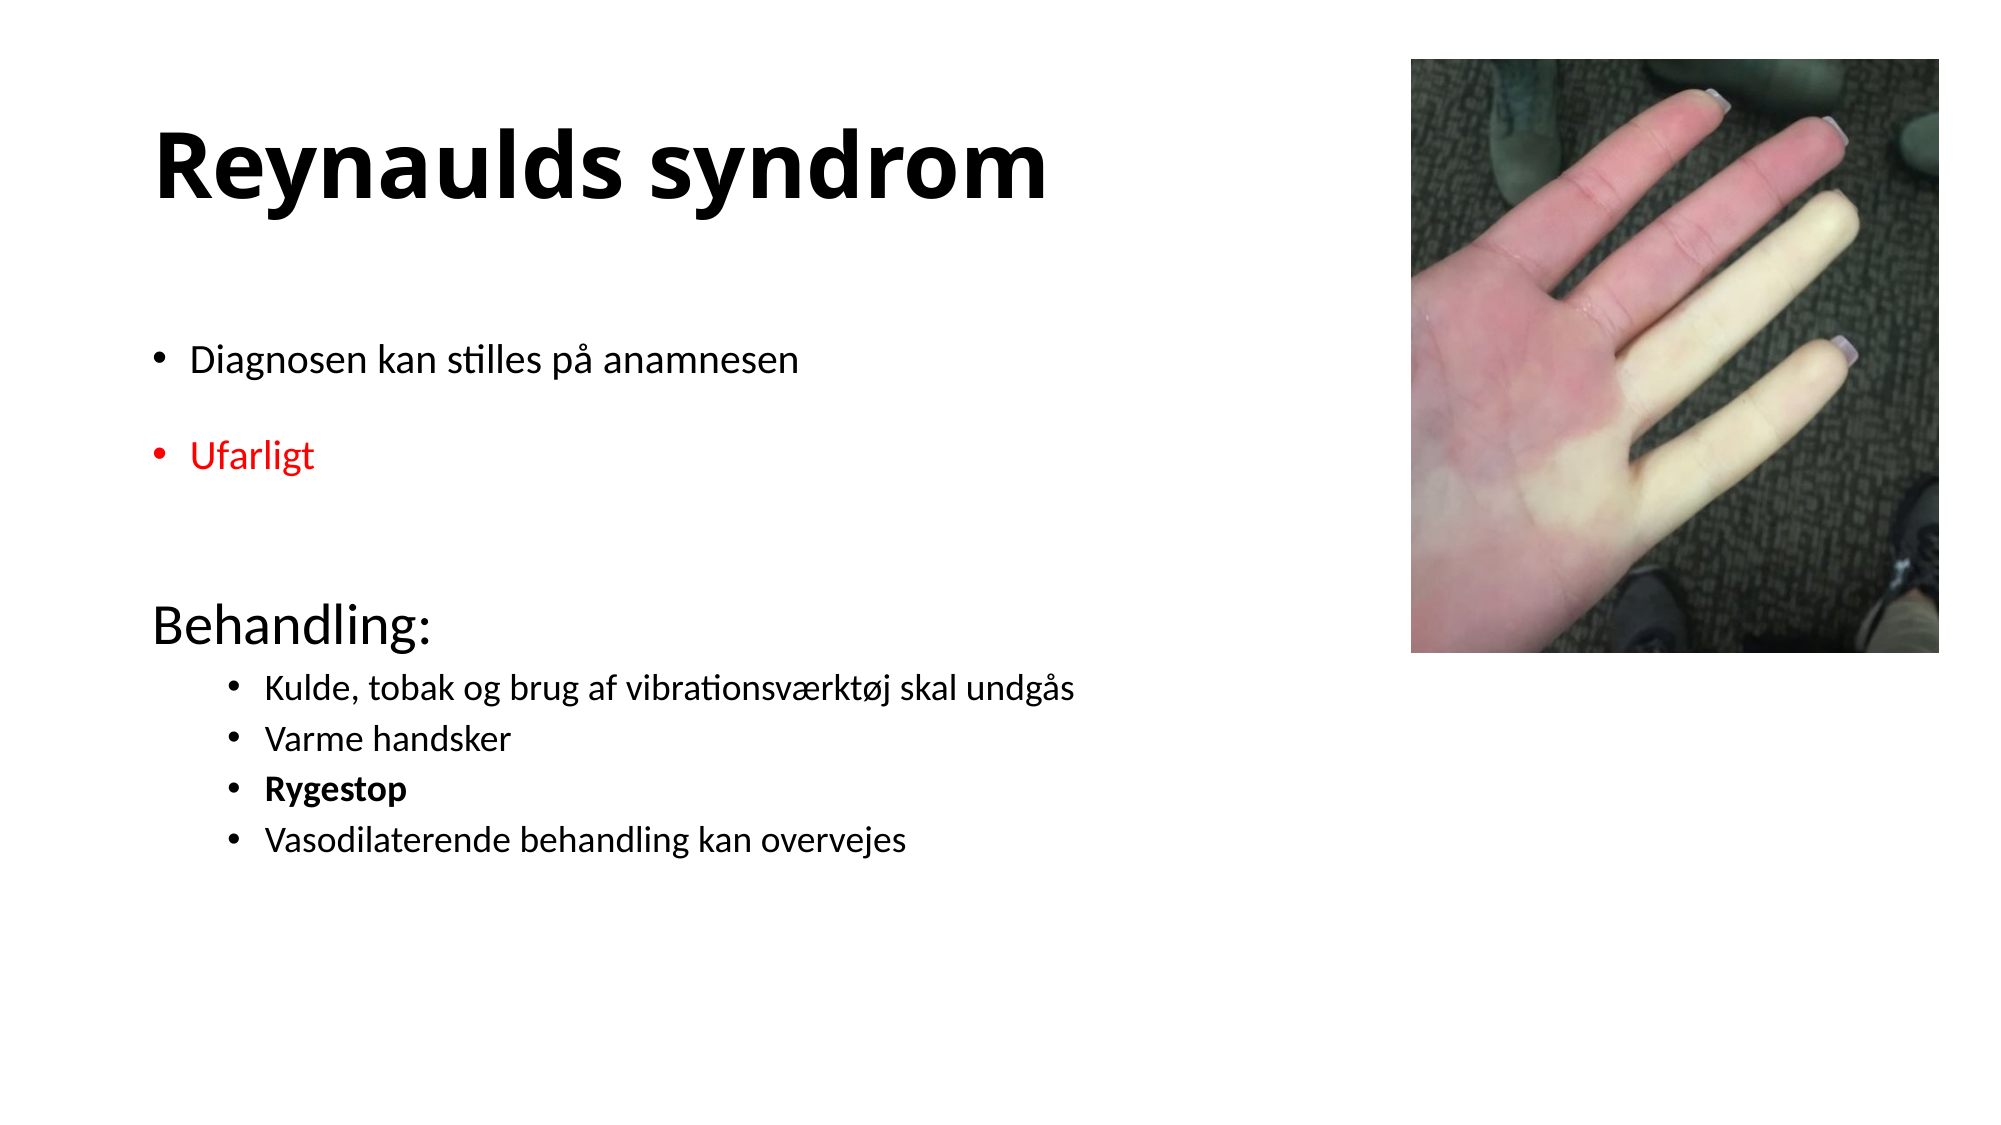

# Reynaulds syndrom
Diagnosen kan stilles på anamnesen
Ufarligt
Behandling:
Kulde, tobak og brug af vibrationsværktøj skal undgås
Varme handsker
Rygestop
Vasodilaterende behandling kan overvejes